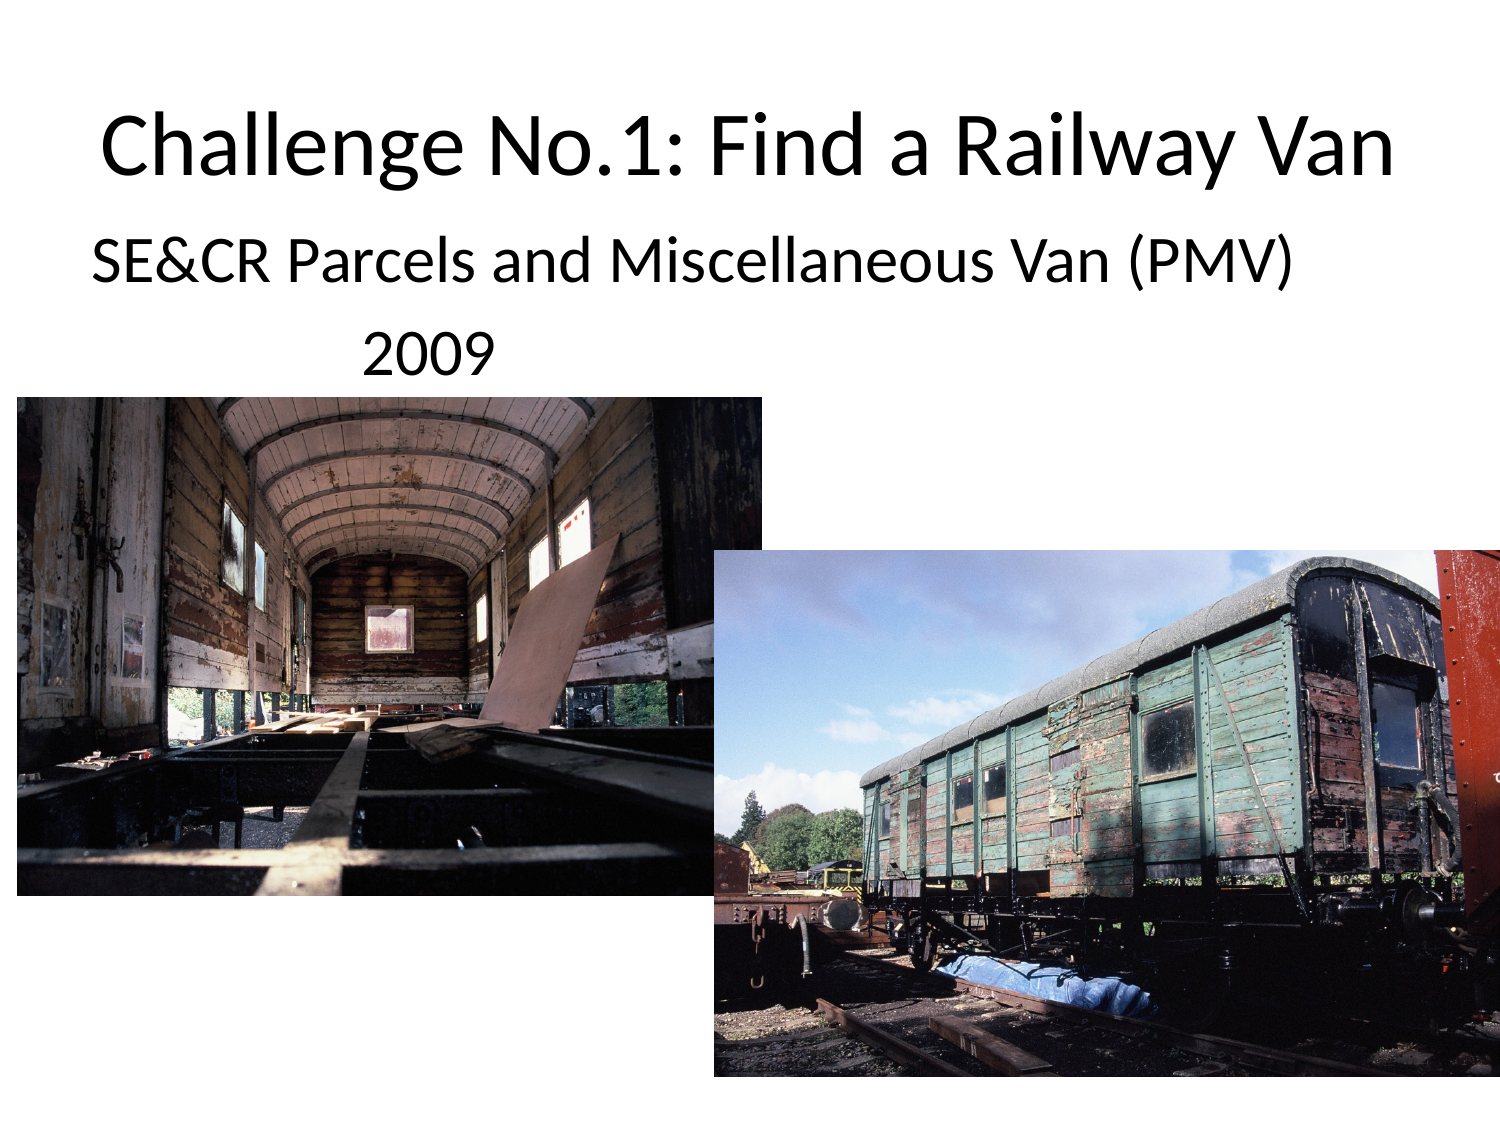

Challenge No.1: Find a Railway Van
# SE&CR Parcels and Miscellaneous Van (PMV)
 2009